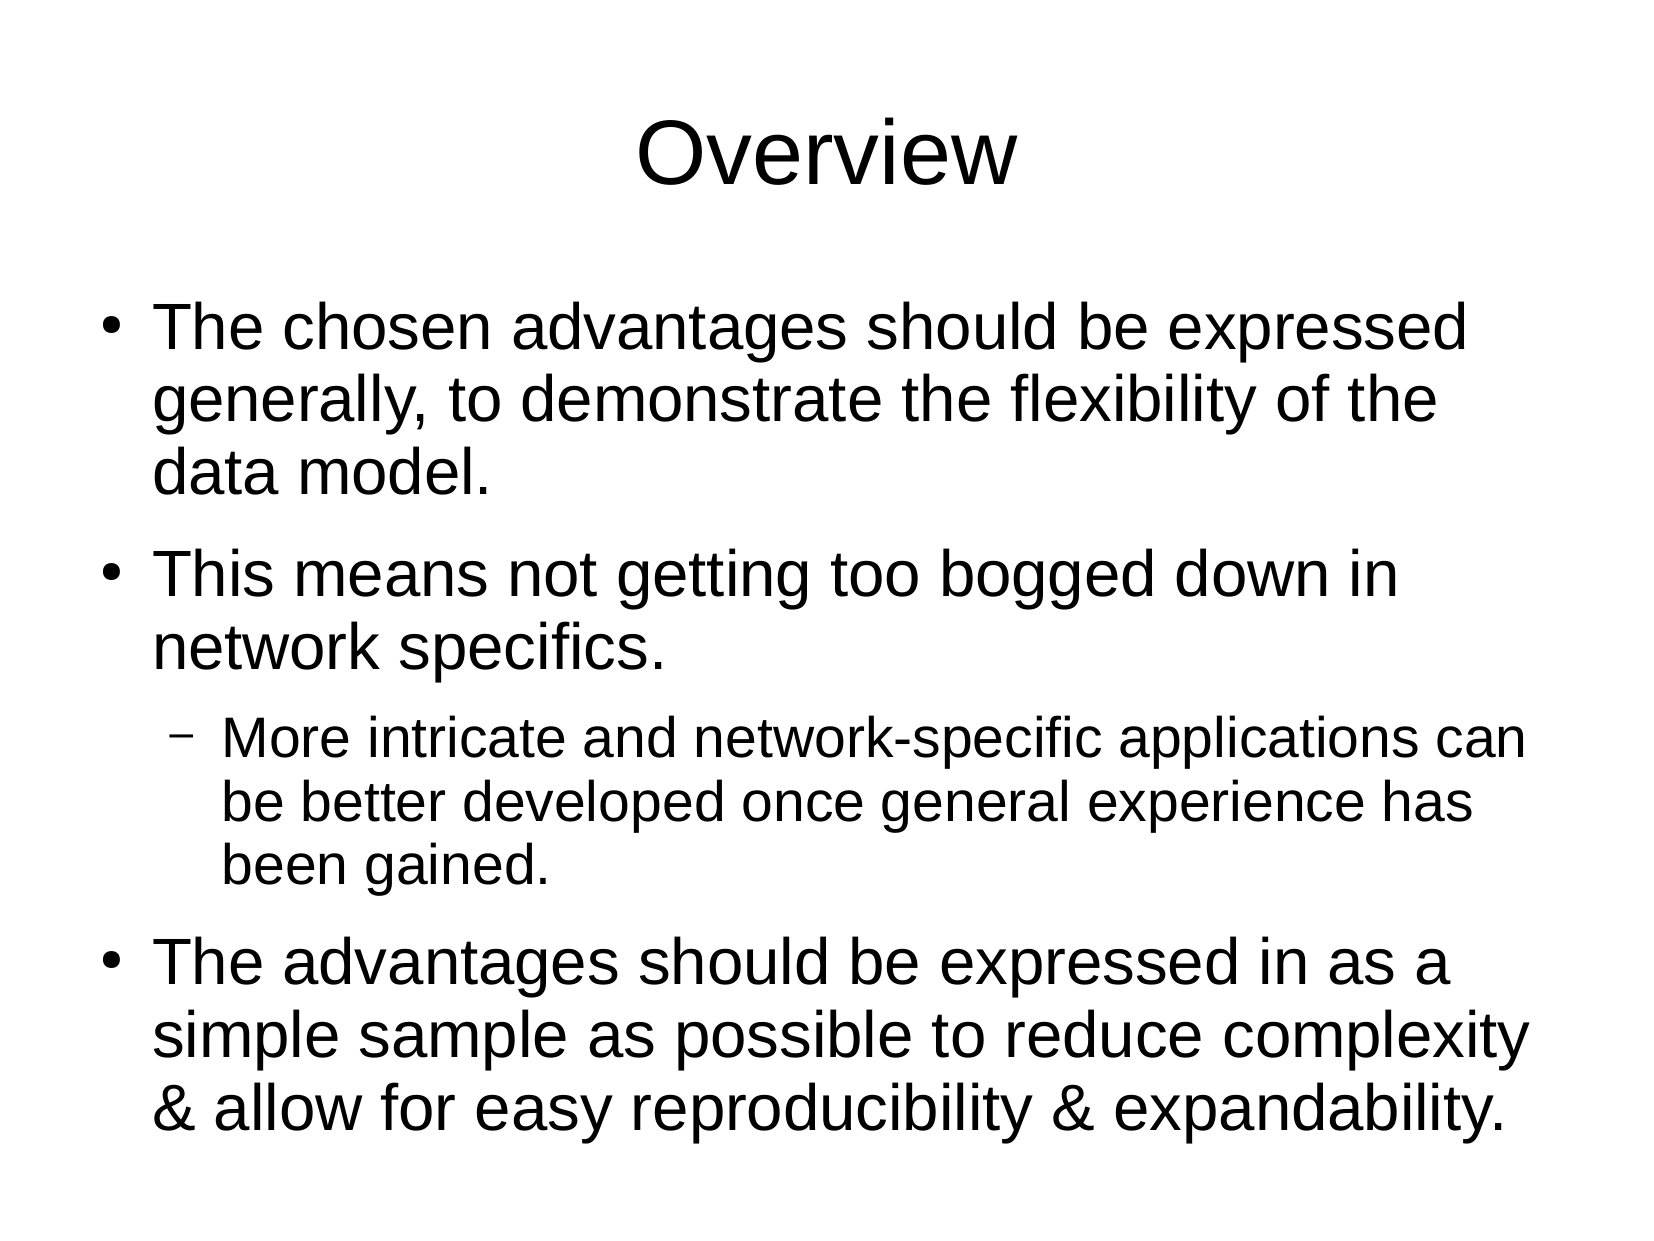

# Overview
The chosen advantages should be expressed generally, to demonstrate the flexibility of the data model.
This means not getting too bogged down in network specifics.
More intricate and network-specific applications can be better developed once general experience has been gained.
The advantages should be expressed in as a simple sample as possible to reduce complexity & allow for easy reproducibility & expandability.